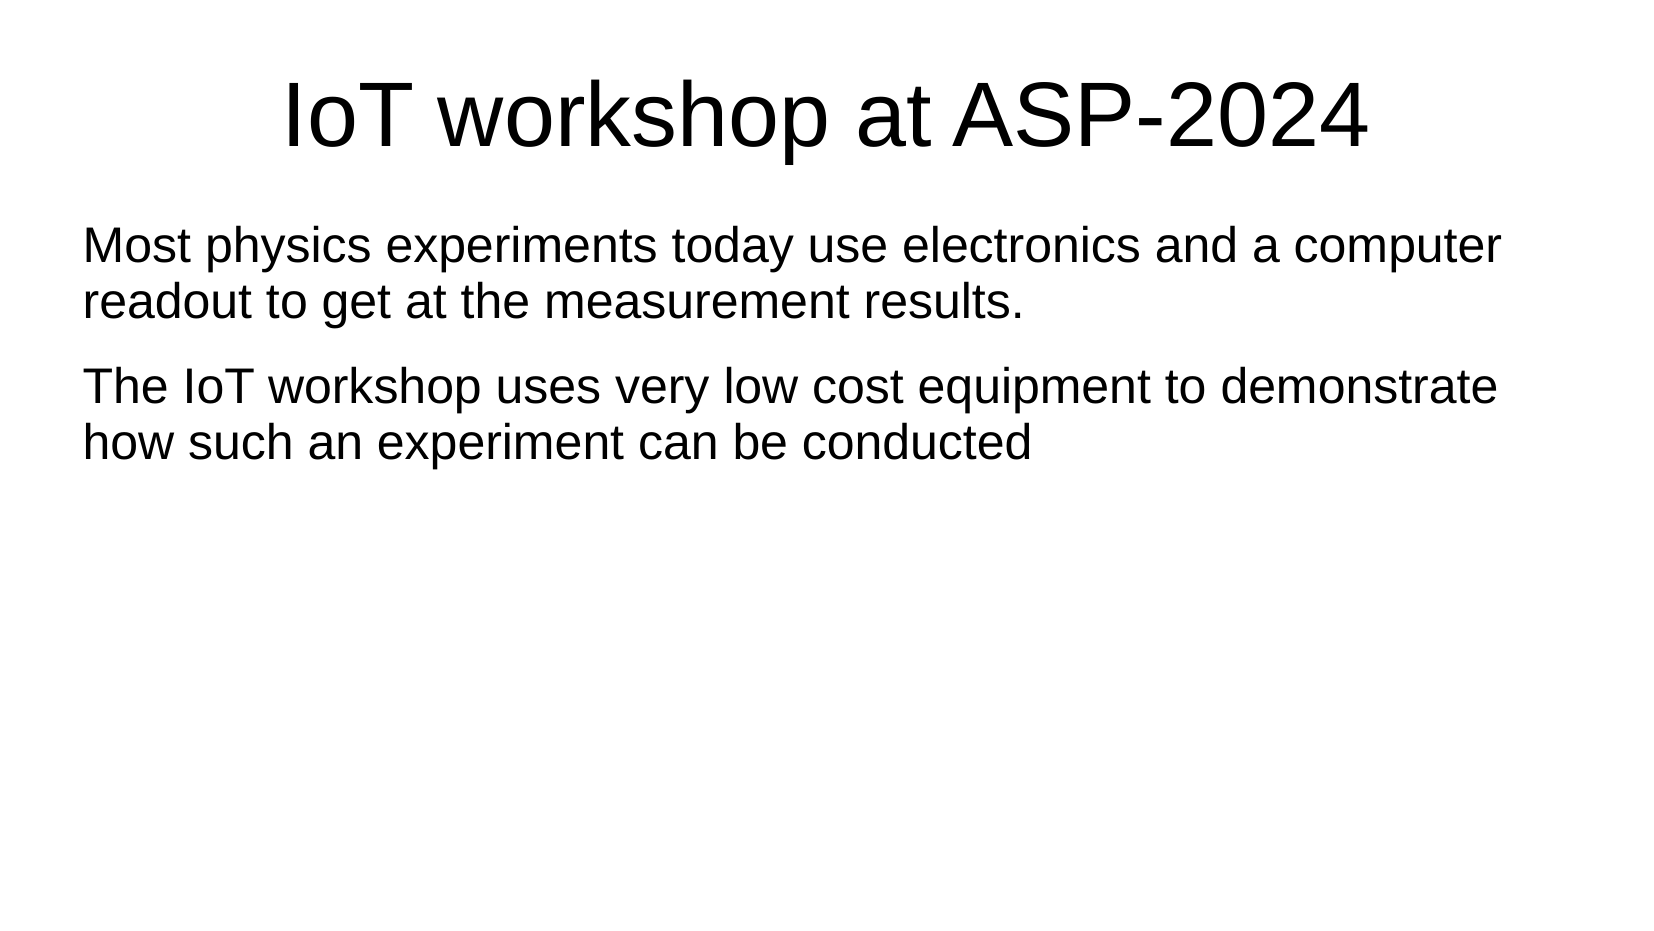

# IoT workshop at ASP-2024
Most physics experiments today use electronics and a computer readout to get at the measurement results.
The IoT workshop uses very low cost equipment to demonstrate how such an experiment can be conducted